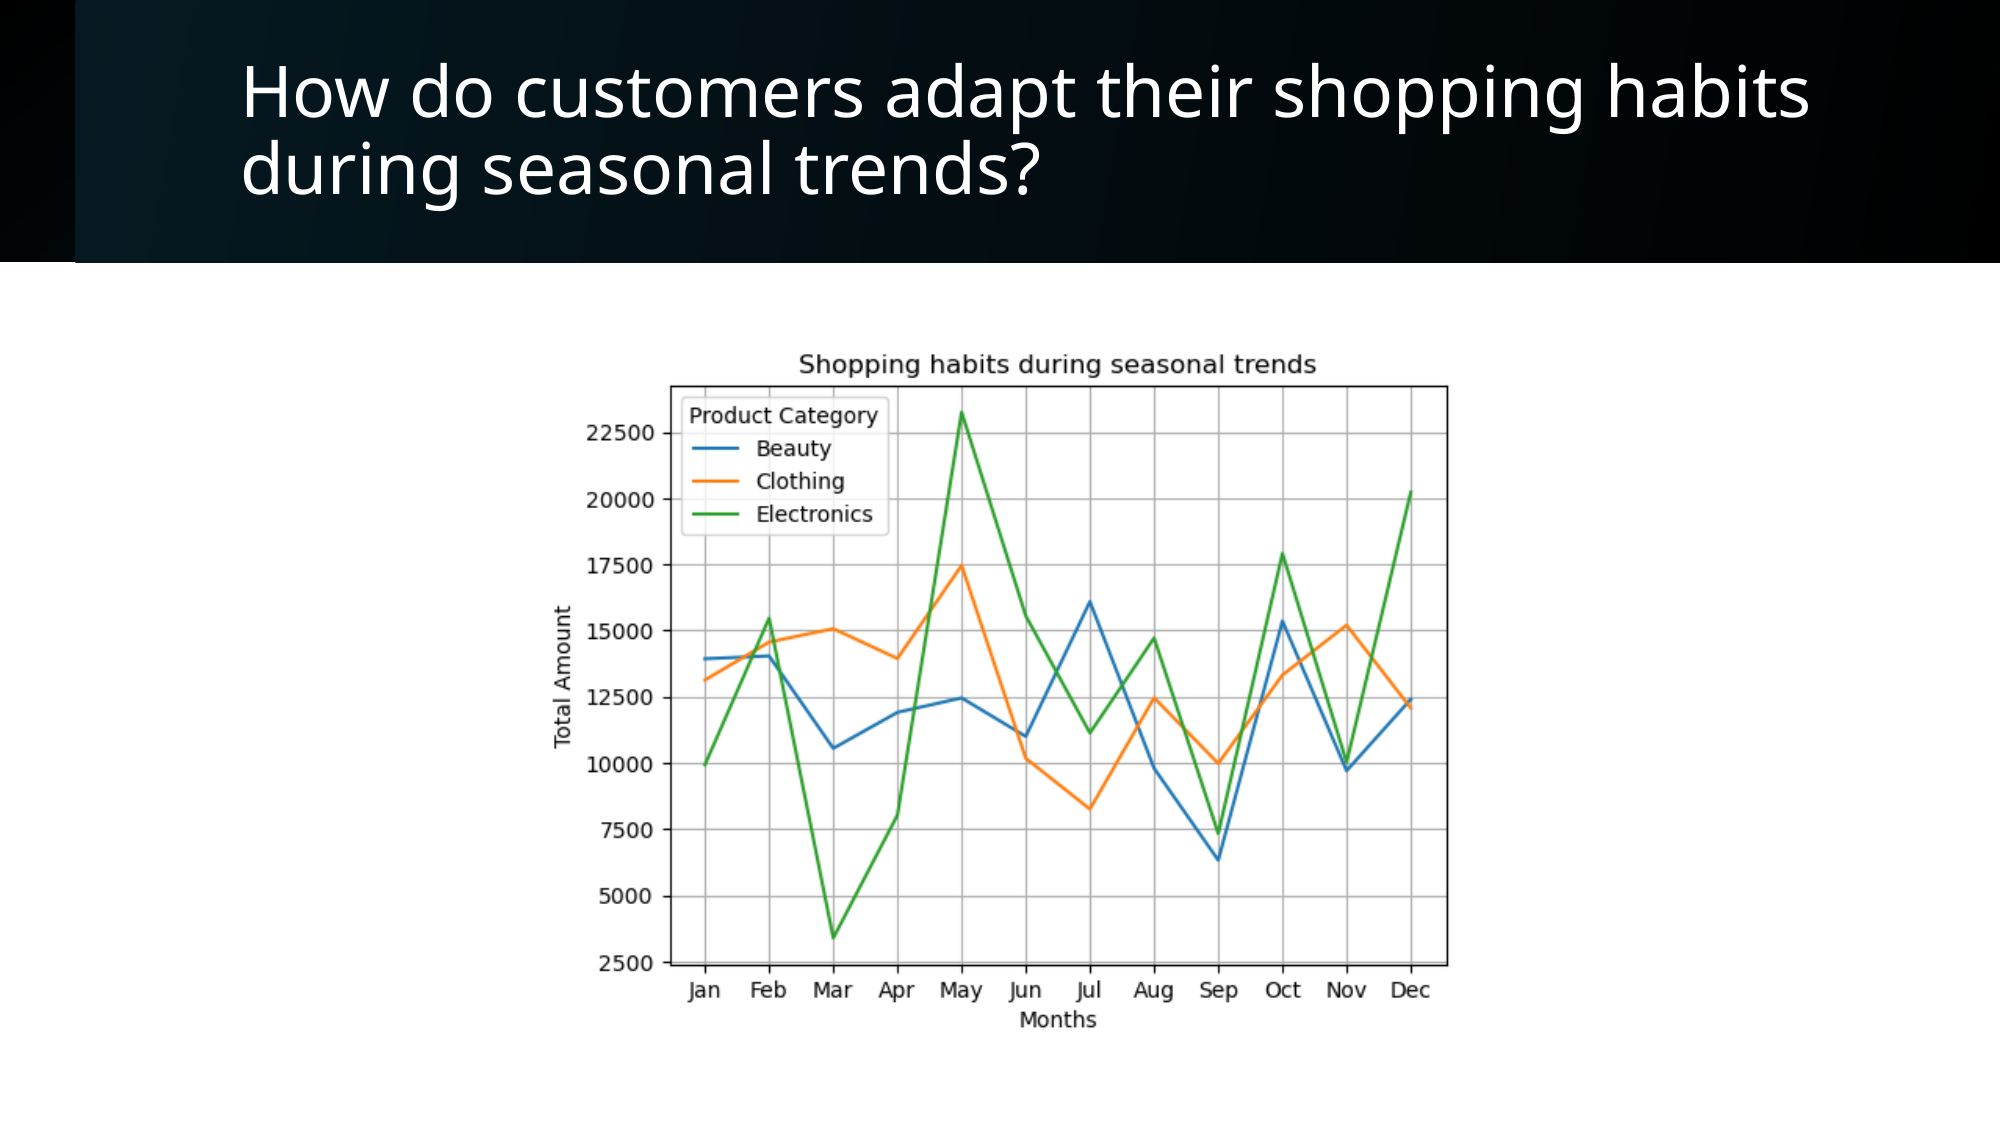

# How do customers adapt their shopping habits during seasonal trends?